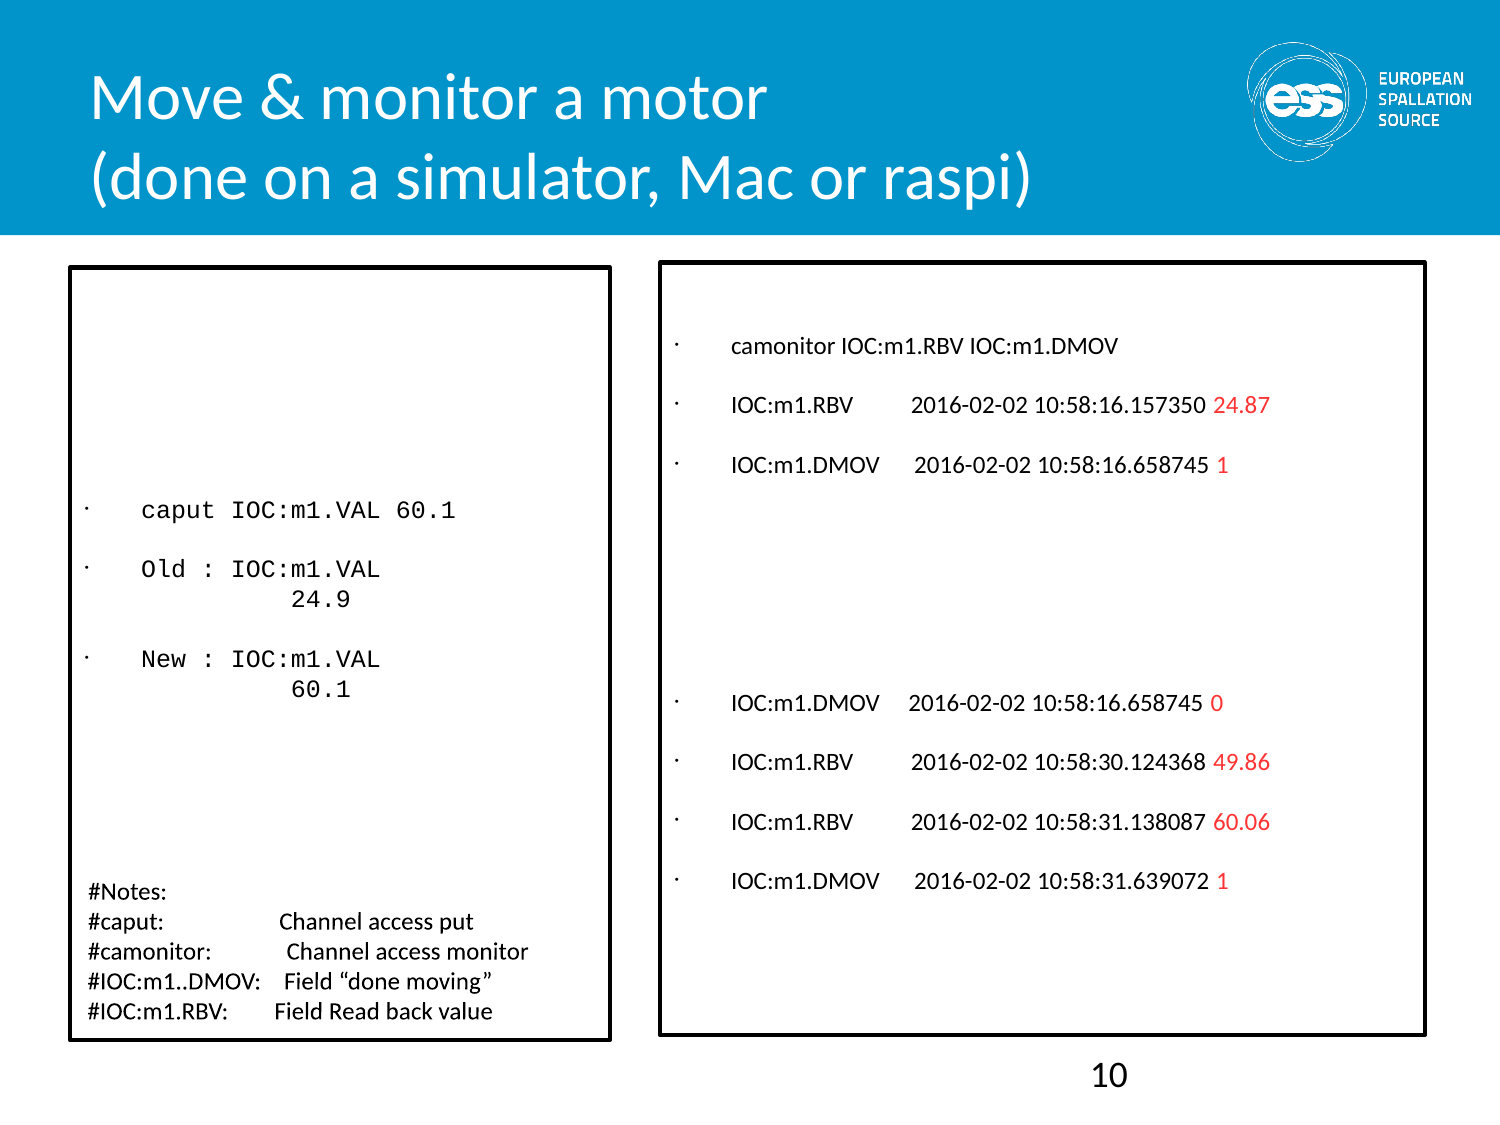

# Move & monitor a motor (done on a simulator, Mac or raspi)
camonitor IOC:m1.RBV IOC:m1.DMOV
IOC:m1.RBV 2016-02-02 10:58:16.157350 24.87
IOC:m1.DMOV 2016-02-02 10:58:16.658745 1
IOC:m1.DMOV 2016-02-02 10:58:16.658745 0
IOC:m1.RBV 2016-02-02 10:58:30.124368 49.86
IOC:m1.RBV 2016-02-02 10:58:31.138087 60.06
IOC:m1.DMOV 2016-02-02 10:58:31.639072 1
caput IOC:m1.VAL 60.1
Old : IOC:m1.VAL 24.9
New : IOC:m1.VAL 60.1
#Notes:
#caput: Channel access put
#camonitor: Channel access monitor
#IOC:m1..DMOV: Field “done moving”
#IOC:m1.RBV: Field Read back value